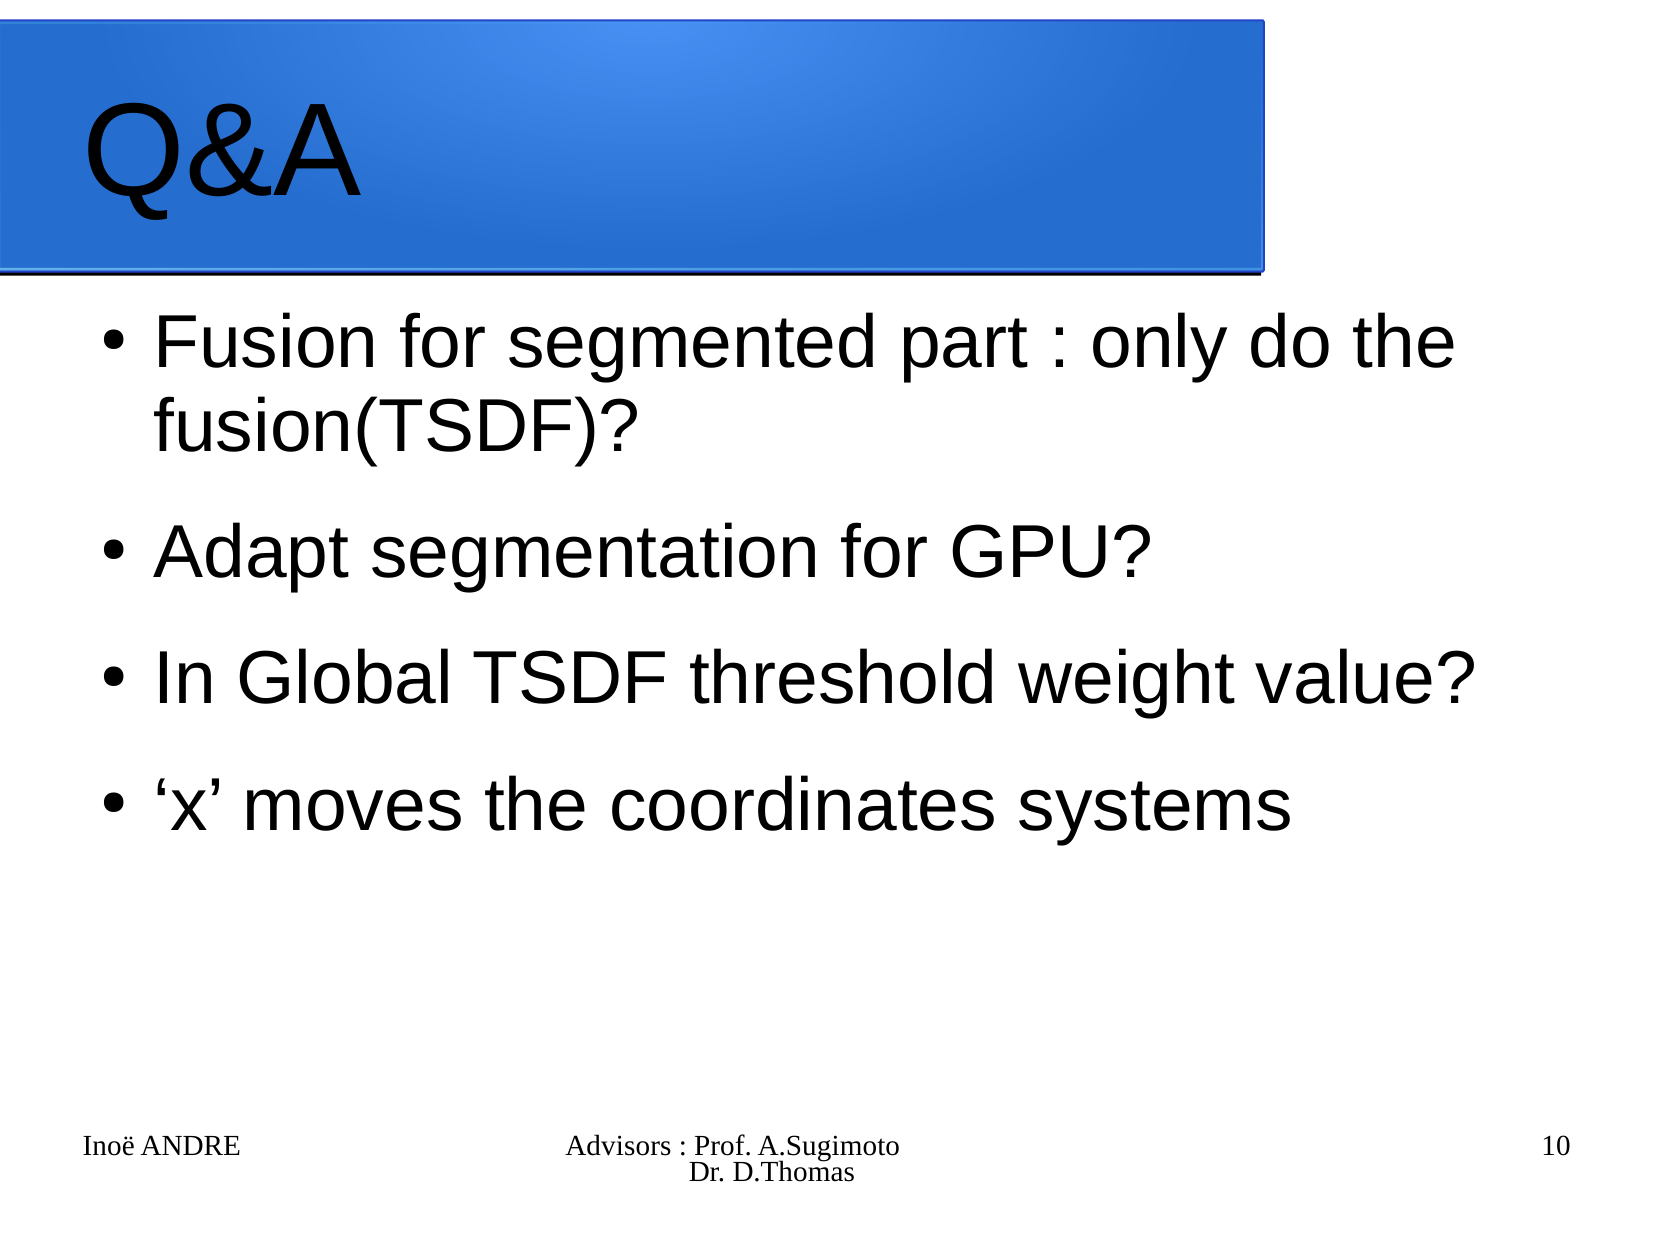

# Q&A
Fusion for segmented part : only do the fusion(TSDF)?
Adapt segmentation for GPU?
In Global TSDF threshold weight value?
‘x’ moves the coordinates systems
Inoë ANDRE
Advisors : Prof. A.Sugimoto Dr. D.Thomas
10